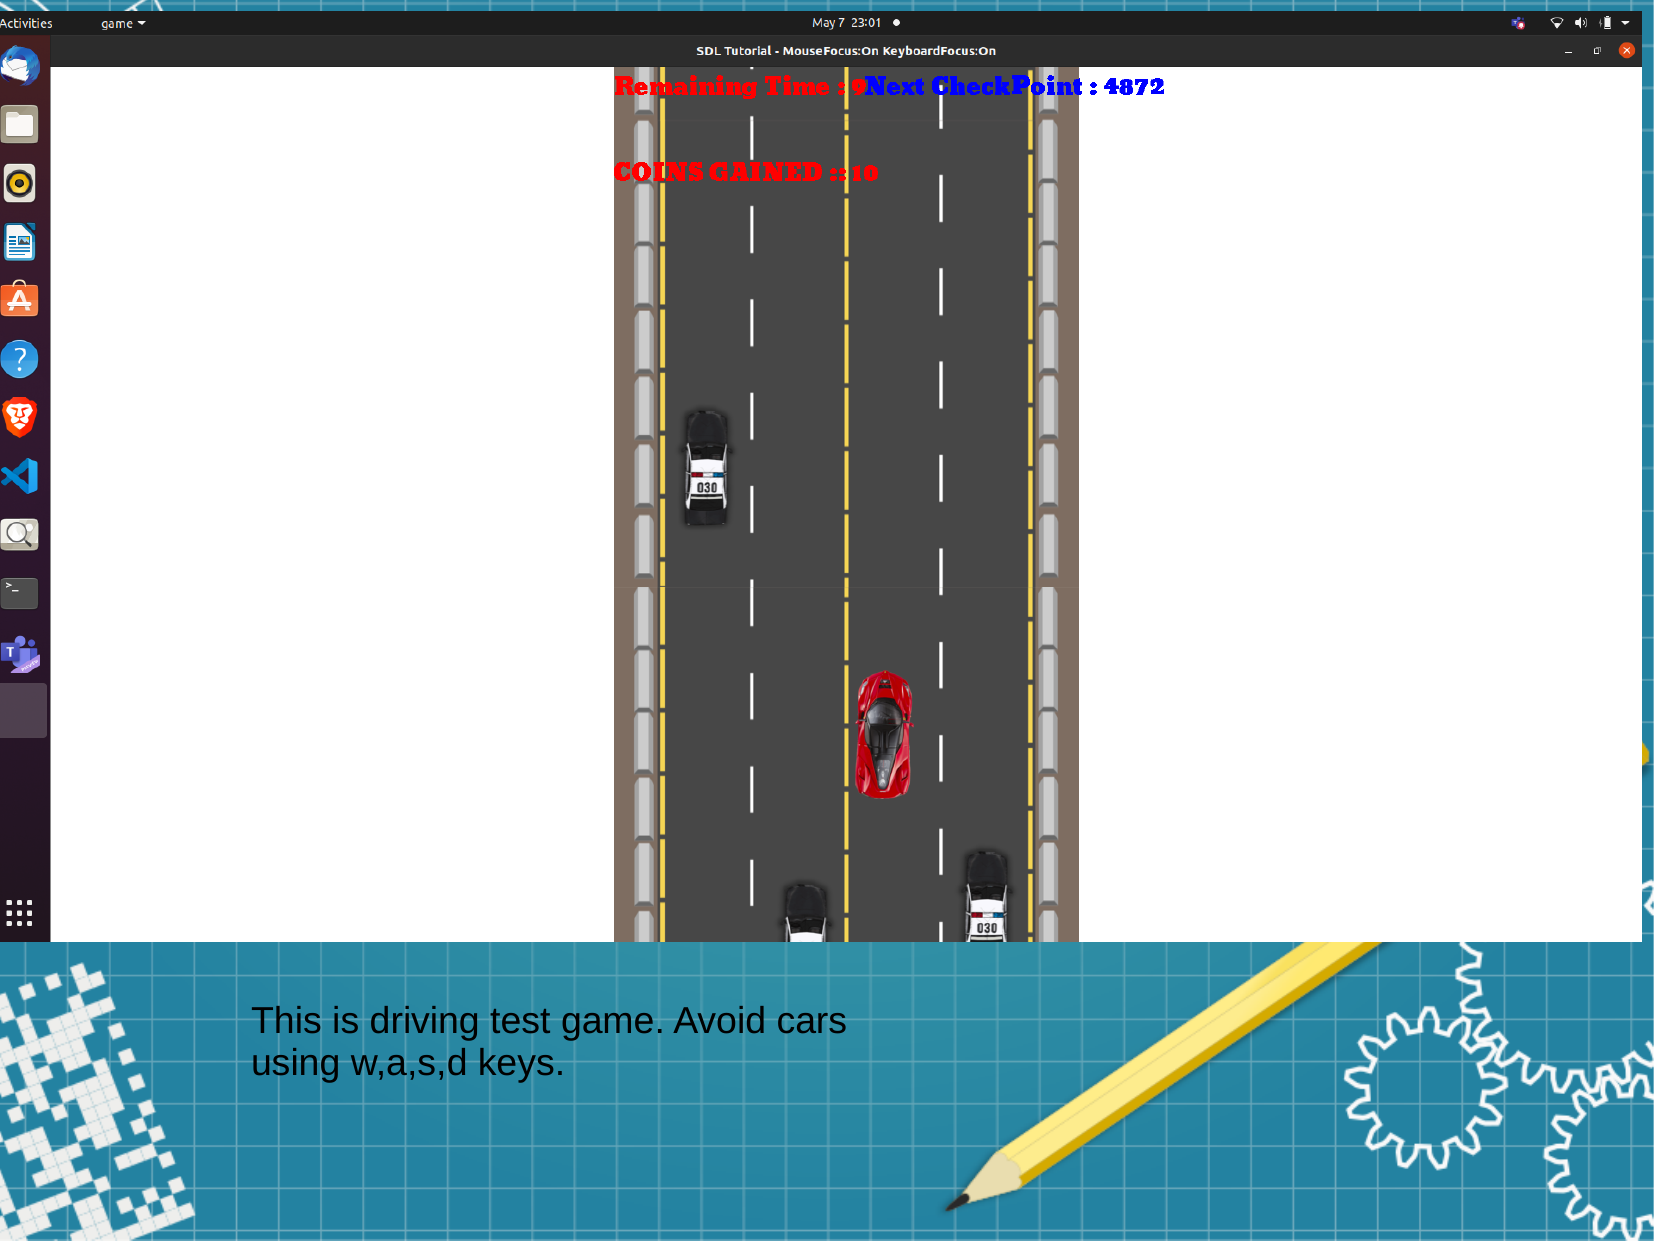

This is driving test game. Avoid cars using w,a,s,d keys.